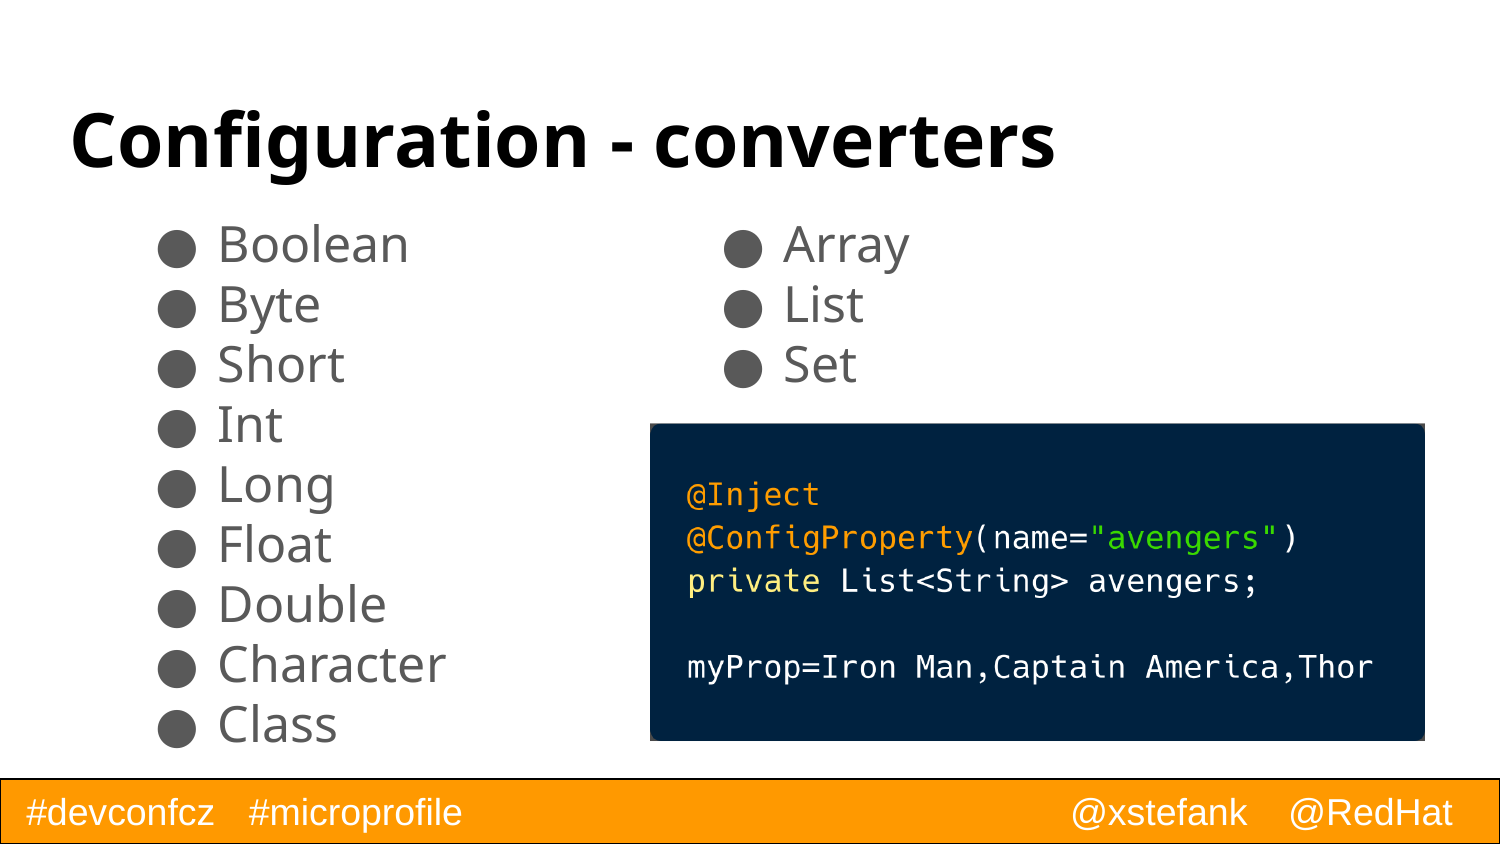

# Configuration - converters
Boolean
Byte
Short
Int
Long
Float
Double
Character
Class
Array
List
Set